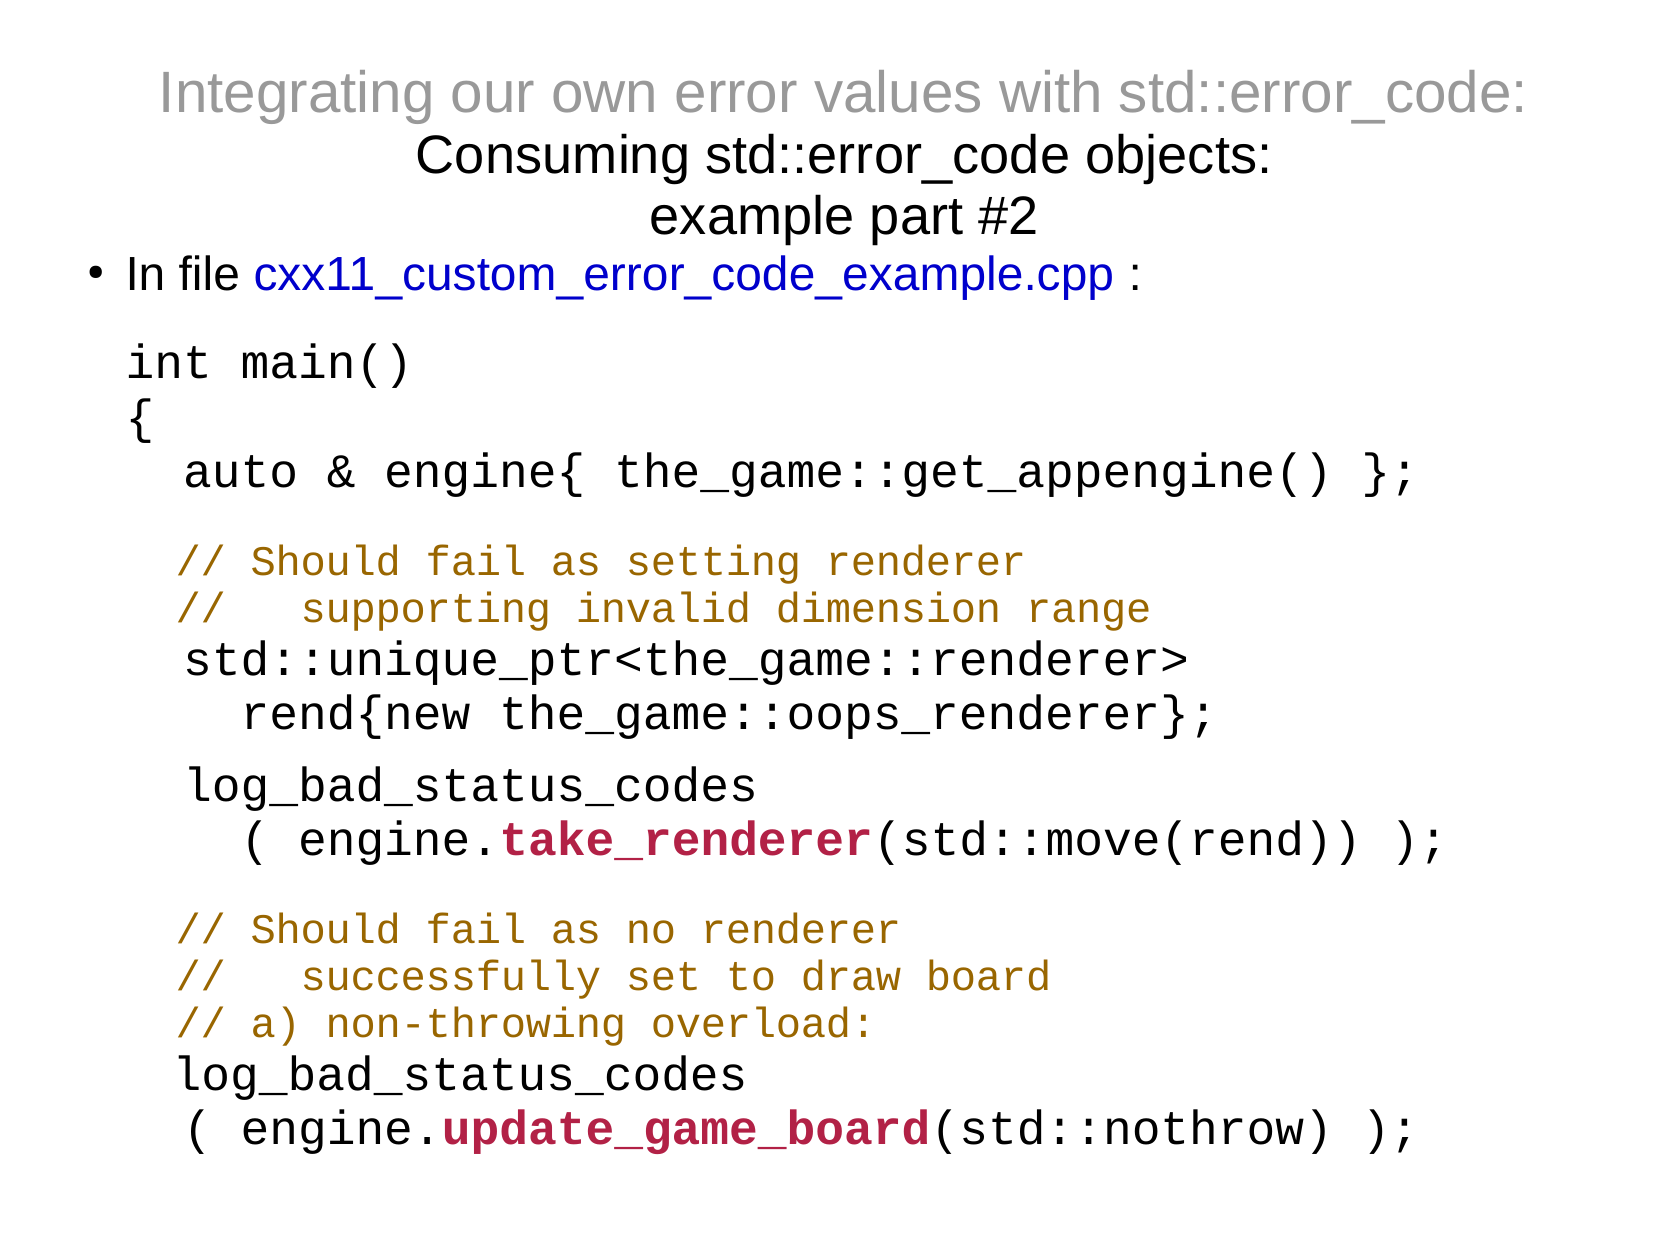

# Integrating our own error values with std::error_code: Consuming std::error_code objects: example part #2
In file cxx11_custom_error_code_example.cpp :
int main()
{
 auto & engine{ the_game::get_appengine() };
 // Should fail as setting renderer
 // supporting invalid dimension range
 std::unique_ptr<the_game::renderer>
 rend{new the_game::oops_renderer};
 log_bad_status_codes
 ( engine.take_renderer(std::move(rend)) );
 // Should fail as no renderer
 // successfully set to draw board
 // a) non-throwing overload:
 log_bad_status_codes
 ( engine.update_game_board(std::nothrow) );